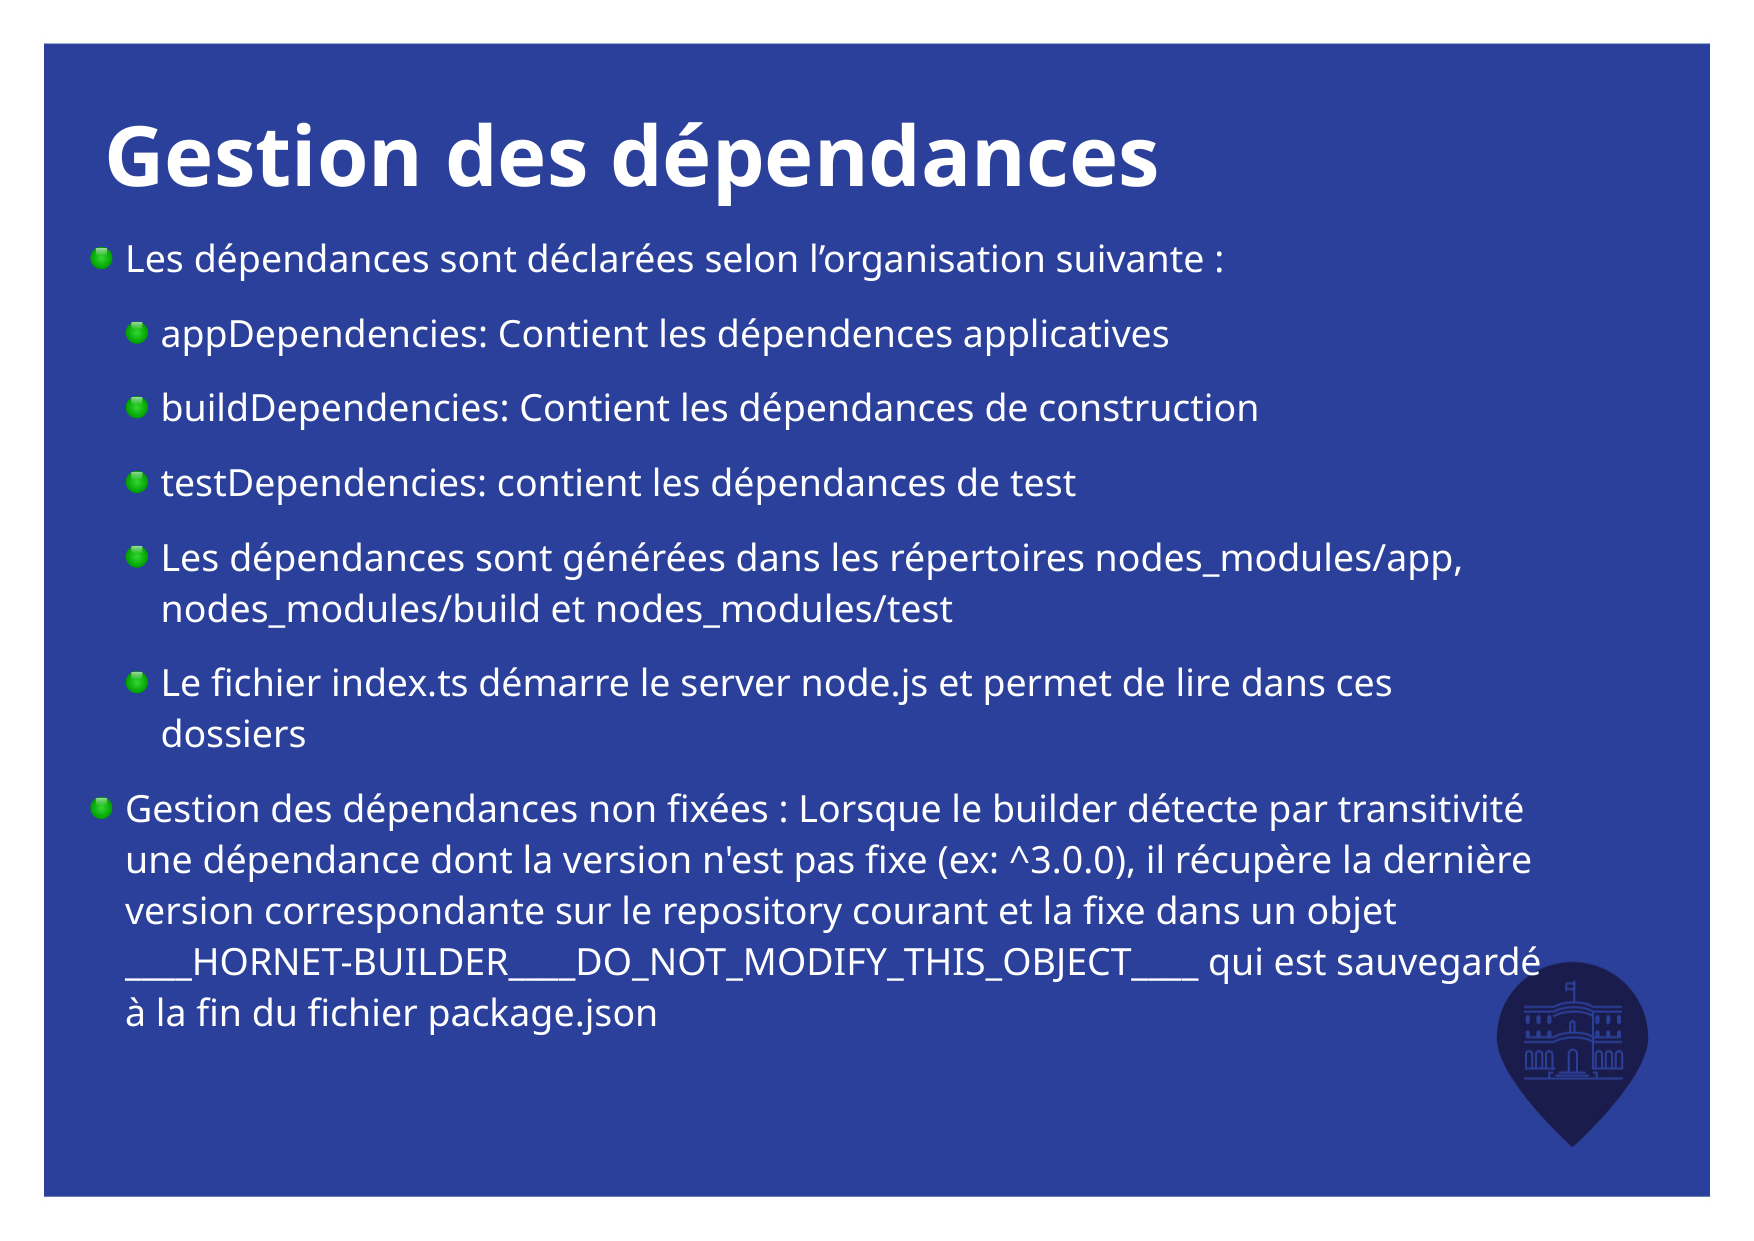

# Gestion des dépendances
Les dépendances sont déclarées selon l’organisation suivante :
appDependencies: Contient les dépendences applicatives
buildDependencies: Contient les dépendances de construction
testDependencies: contient les dépendances de test
Les dépendances sont générées dans les répertoires nodes_modules/app, nodes_modules/build et nodes_modules/test
Le fichier index.ts démarre le server node.js et permet de lire dans ces dossiers
Gestion des dépendances non fixées : Lorsque le builder détecte par transitivité une dépendance dont la version n'est pas fixe (ex: ^3.0.0), il récupère la dernière version correspondante sur le repository courant et la fixe dans un objet ____HORNET-BUILDER____DO_NOT_MODIFY_THIS_OBJECT____ qui est sauvegardé à la fin du fichier package.json